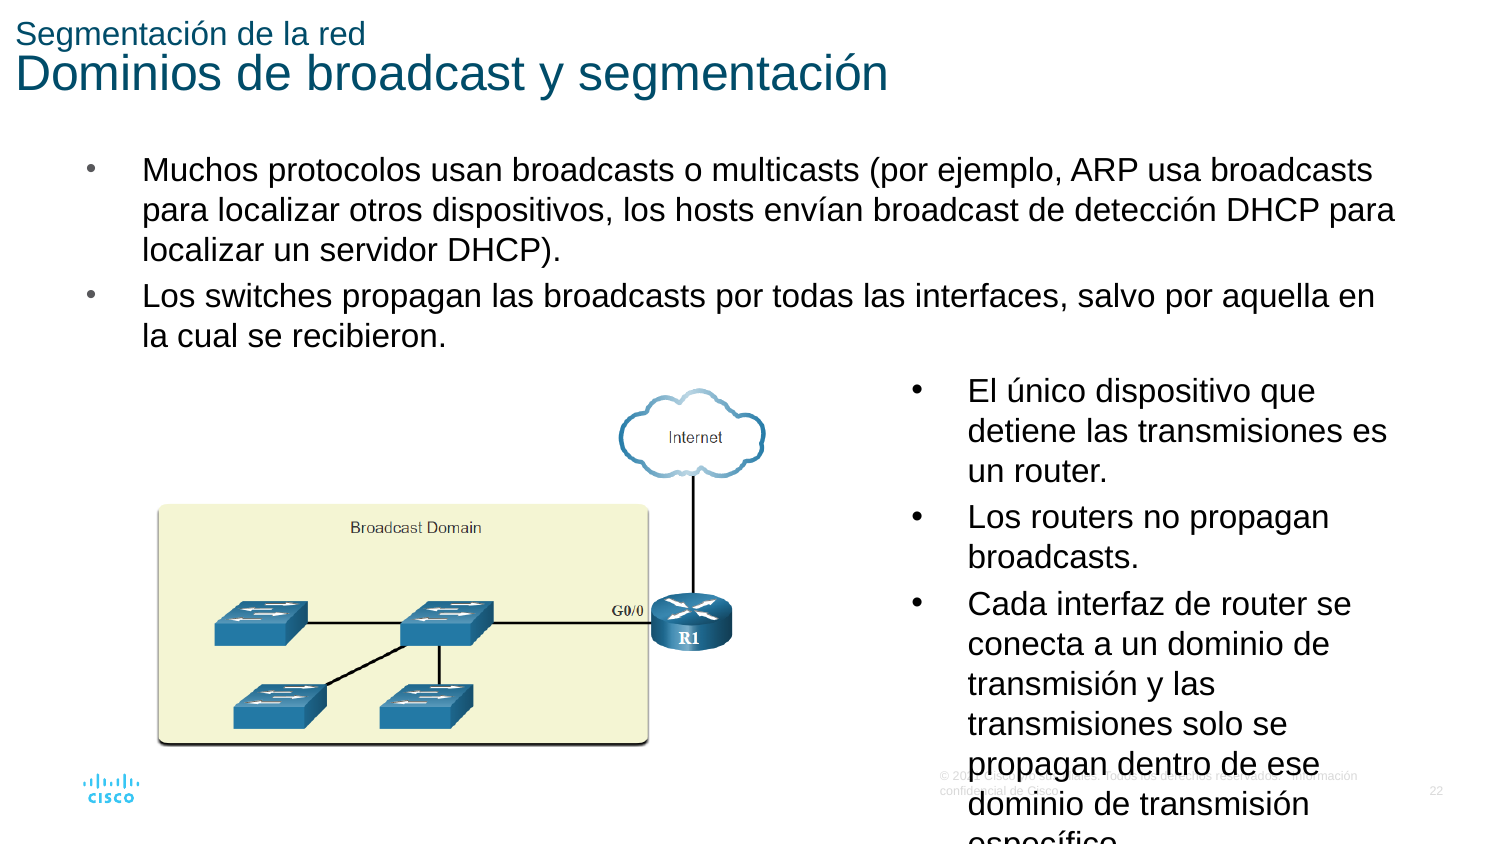

# Segmentación de la red Dominios de broadcast y segmentación
Muchos protocolos usan broadcasts o multicasts (por ejemplo, ARP usa broadcasts para localizar otros dispositivos, los hosts envían broadcast de detección DHCP para localizar un servidor DHCP).
Los switches propagan las broadcasts por todas las interfaces, salvo por aquella en la cual se recibieron.
El único dispositivo que detiene las transmisiones es un router.
Los routers no propagan broadcasts.
Cada interfaz de router se conecta a un dominio de transmisión y las transmisiones solo se propagan dentro de ese dominio de transmisión específico.